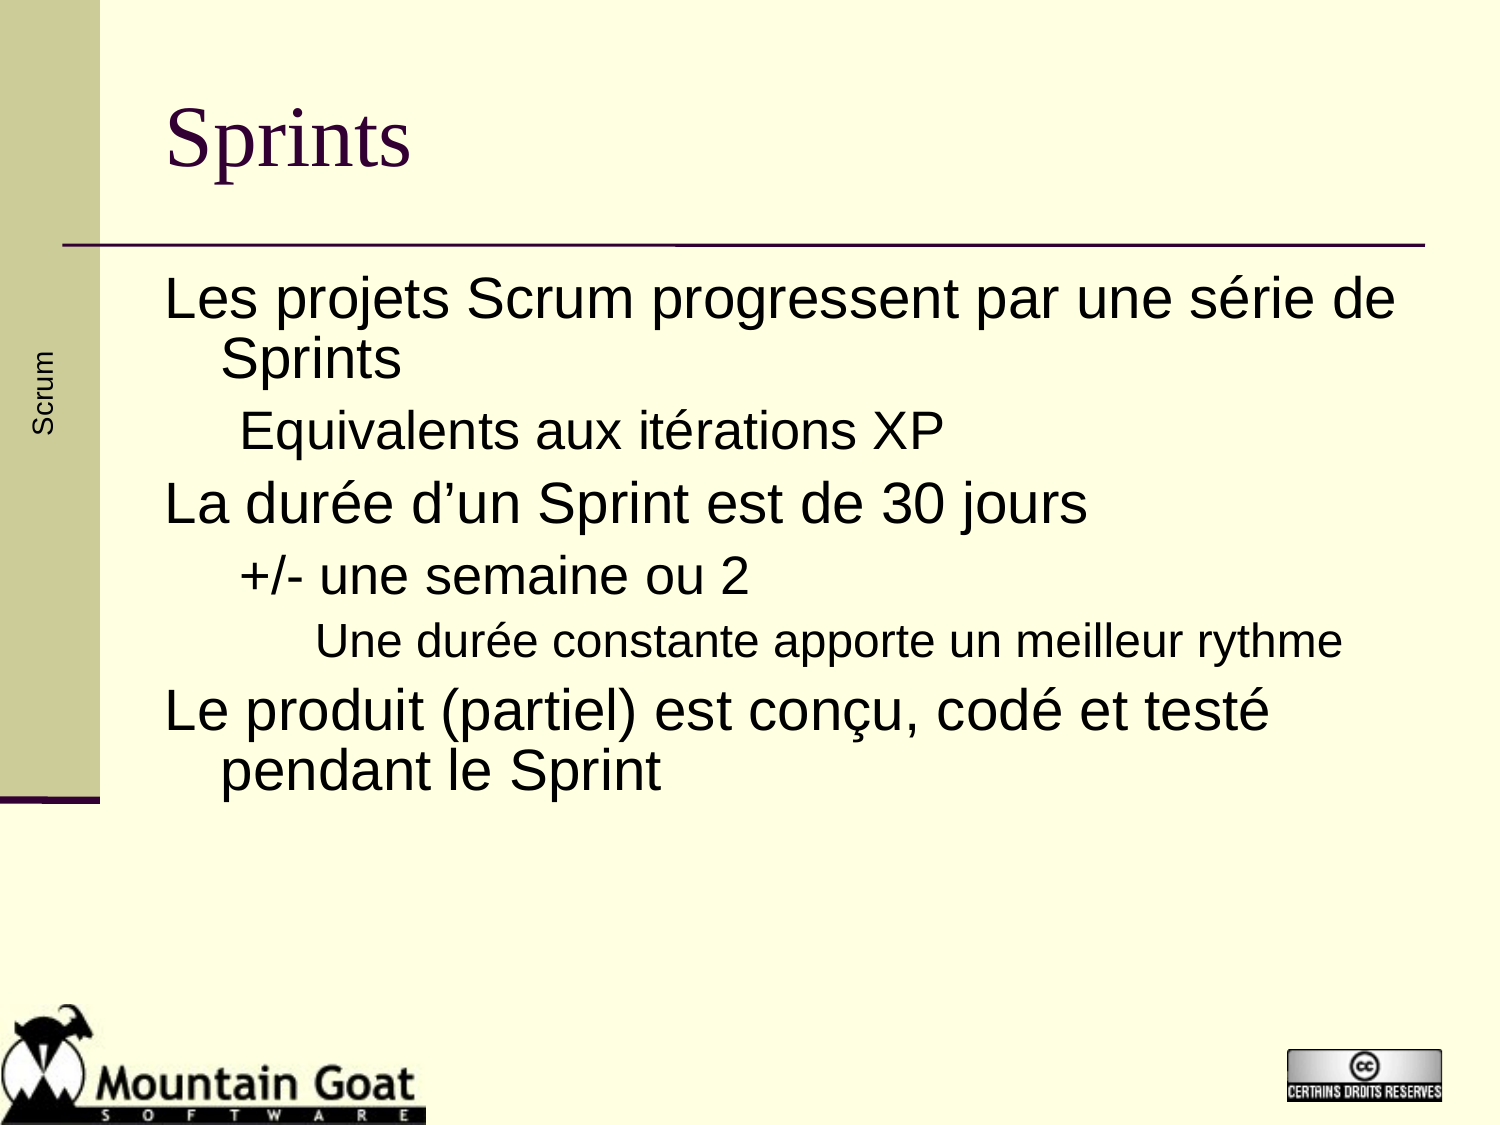

# Sprints
Les projets Scrum progressent par une série de Sprints
Equivalents aux itérations XP
La durée d’un Sprint est de 30 jours
+/- une semaine ou 2
Une durée constante apporte un meilleur rythme
Le produit (partiel) est conçu, codé et testé pendant le Sprint
Scrum